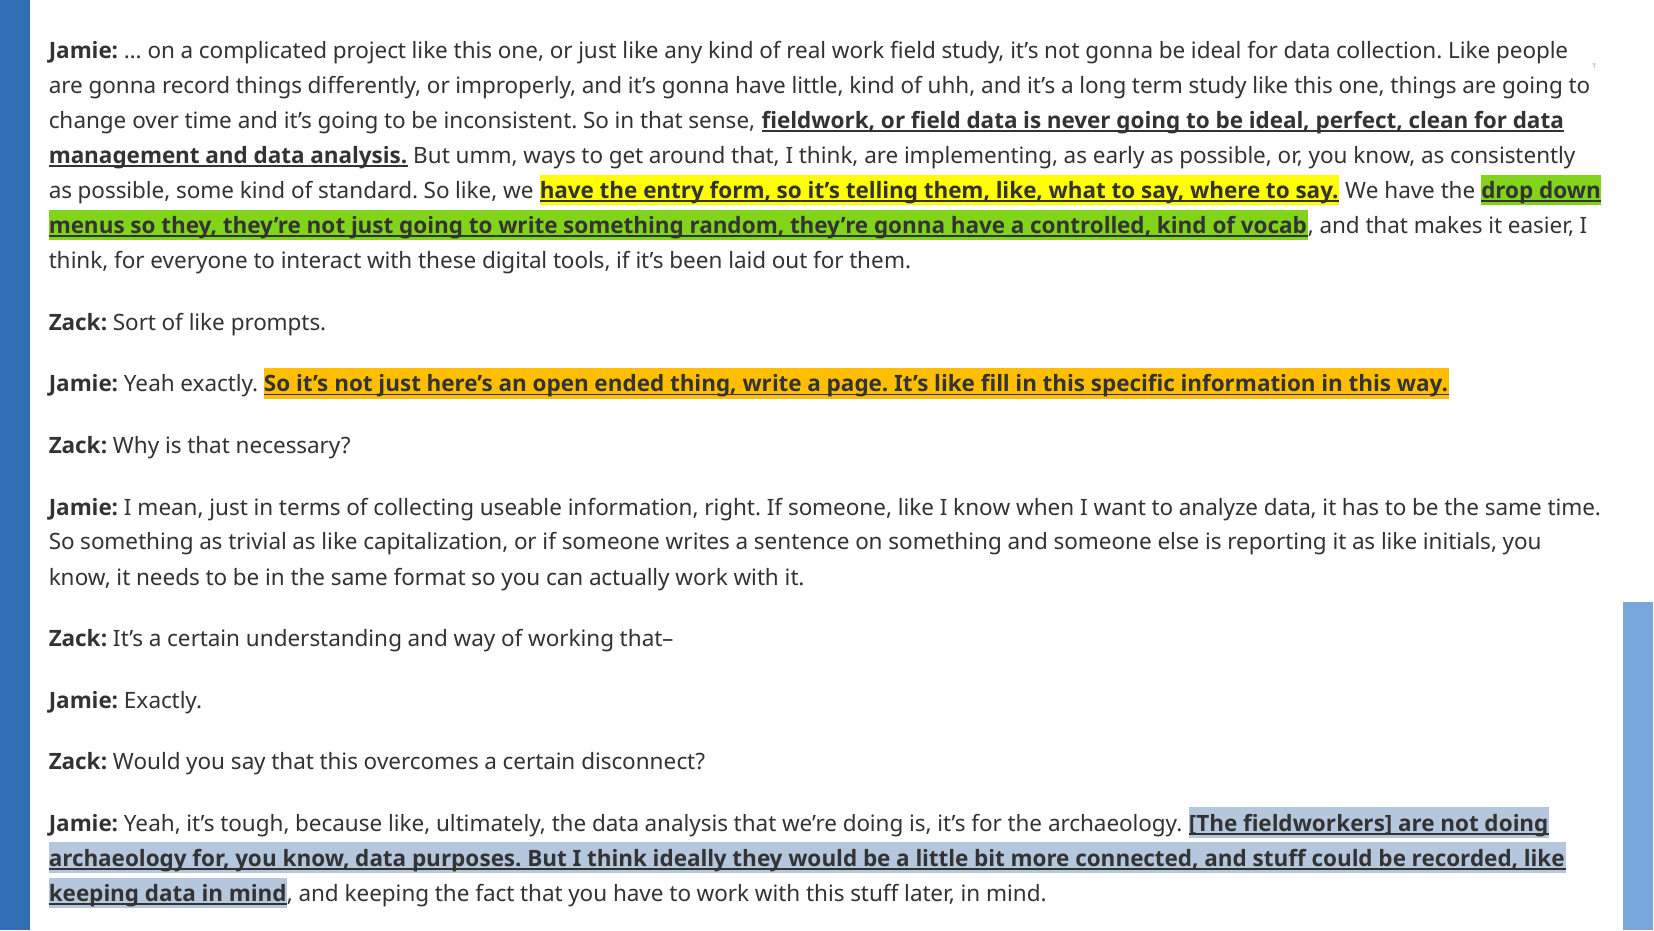

# Jamie: … on a complicated project like this one, or just like any kind of real work field study, it’s not gonna be ideal for data collection. Like people are gonna record things differently, or improperly, and it’s gonna have little, kind of uhh, and it’s a long term study like this one, things are going to change over time and it’s going to be inconsistent. So in that sense, fieldwork, or field data is never going to be ideal, perfect, clean for data management and data analysis. But umm, ways to get around that, I think, are implementing, as early as possible, or, you know, as consistently as possible, some kind of standard. So like, we have the entry form, so it’s telling them, like, what to say, where to say. We have the drop down menus so they, they’re not just going to write something random, they’re gonna have a controlled, kind of vocab, and that makes it easier, I think, for everyone to interact with these digital tools, if it’s been laid out for them.
Zack: Sort of like prompts.
Jamie: Yeah exactly. So it’s not just here’s an open ended thing, write a page. It’s like fill in this specific information in this way.
Zack: Why is that necessary?
Jamie: I mean, just in terms of collecting useable information, right. If someone, like I know when I want to analyze data, it has to be the same time. So something as trivial as like capitalization, or if someone writes a sentence on something and someone else is reporting it as like initials, you know, it needs to be in the same format so you can actually work with it.
Zack: It’s a certain understanding and way of working that–
Jamie: Exactly.
Zack: Would you say that this overcomes a certain disconnect?
Jamie: Yeah, it’s tough, because like, ultimately, the data analysis that we’re doing is, it’s for the archaeology. [The fieldworkers] are not doing archaeology for, you know, data purposes. But I think ideally they would be a little bit more connected, and stuff could be recorded, like keeping data in mind, and keeping the fact that you have to work with this stuff later, in mind.